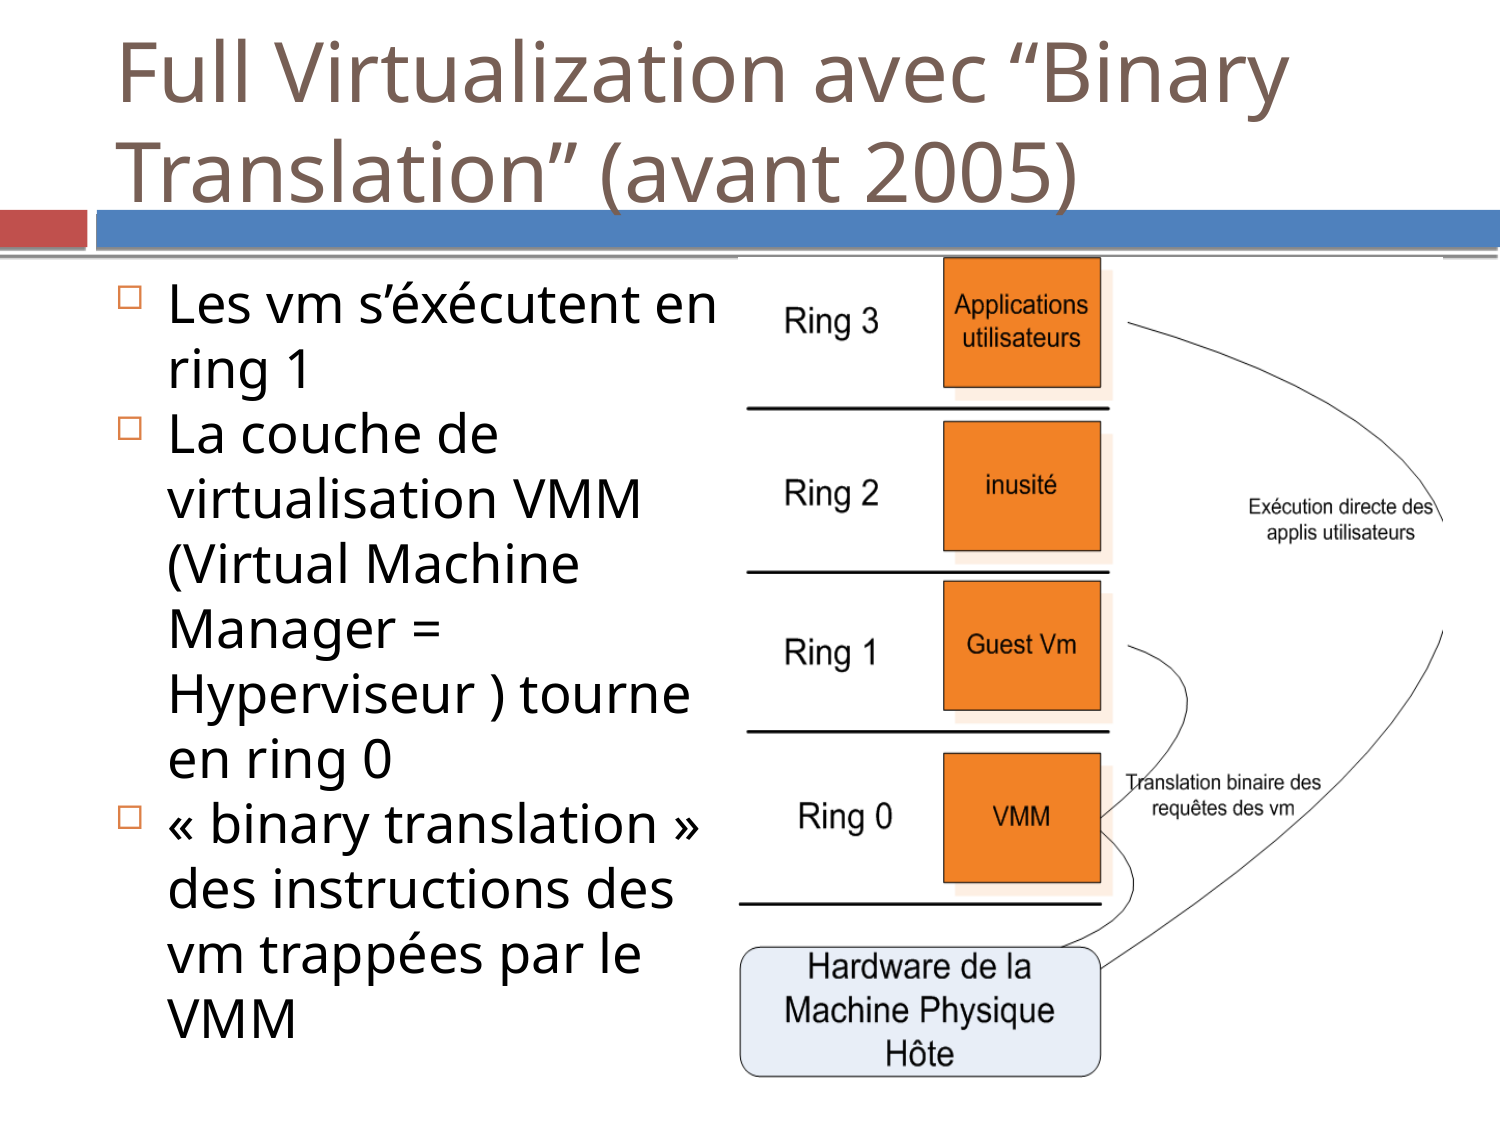

Full Virtualization avec “Binary Translation” (avant 2005)
Les vm s’éxécutent en ring 1
La couche de virtualisation VMM (Virtual Machine Manager = Hyperviseur ) tourne en ring 0
« binary translation » des instructions des vm trappées par le VMM